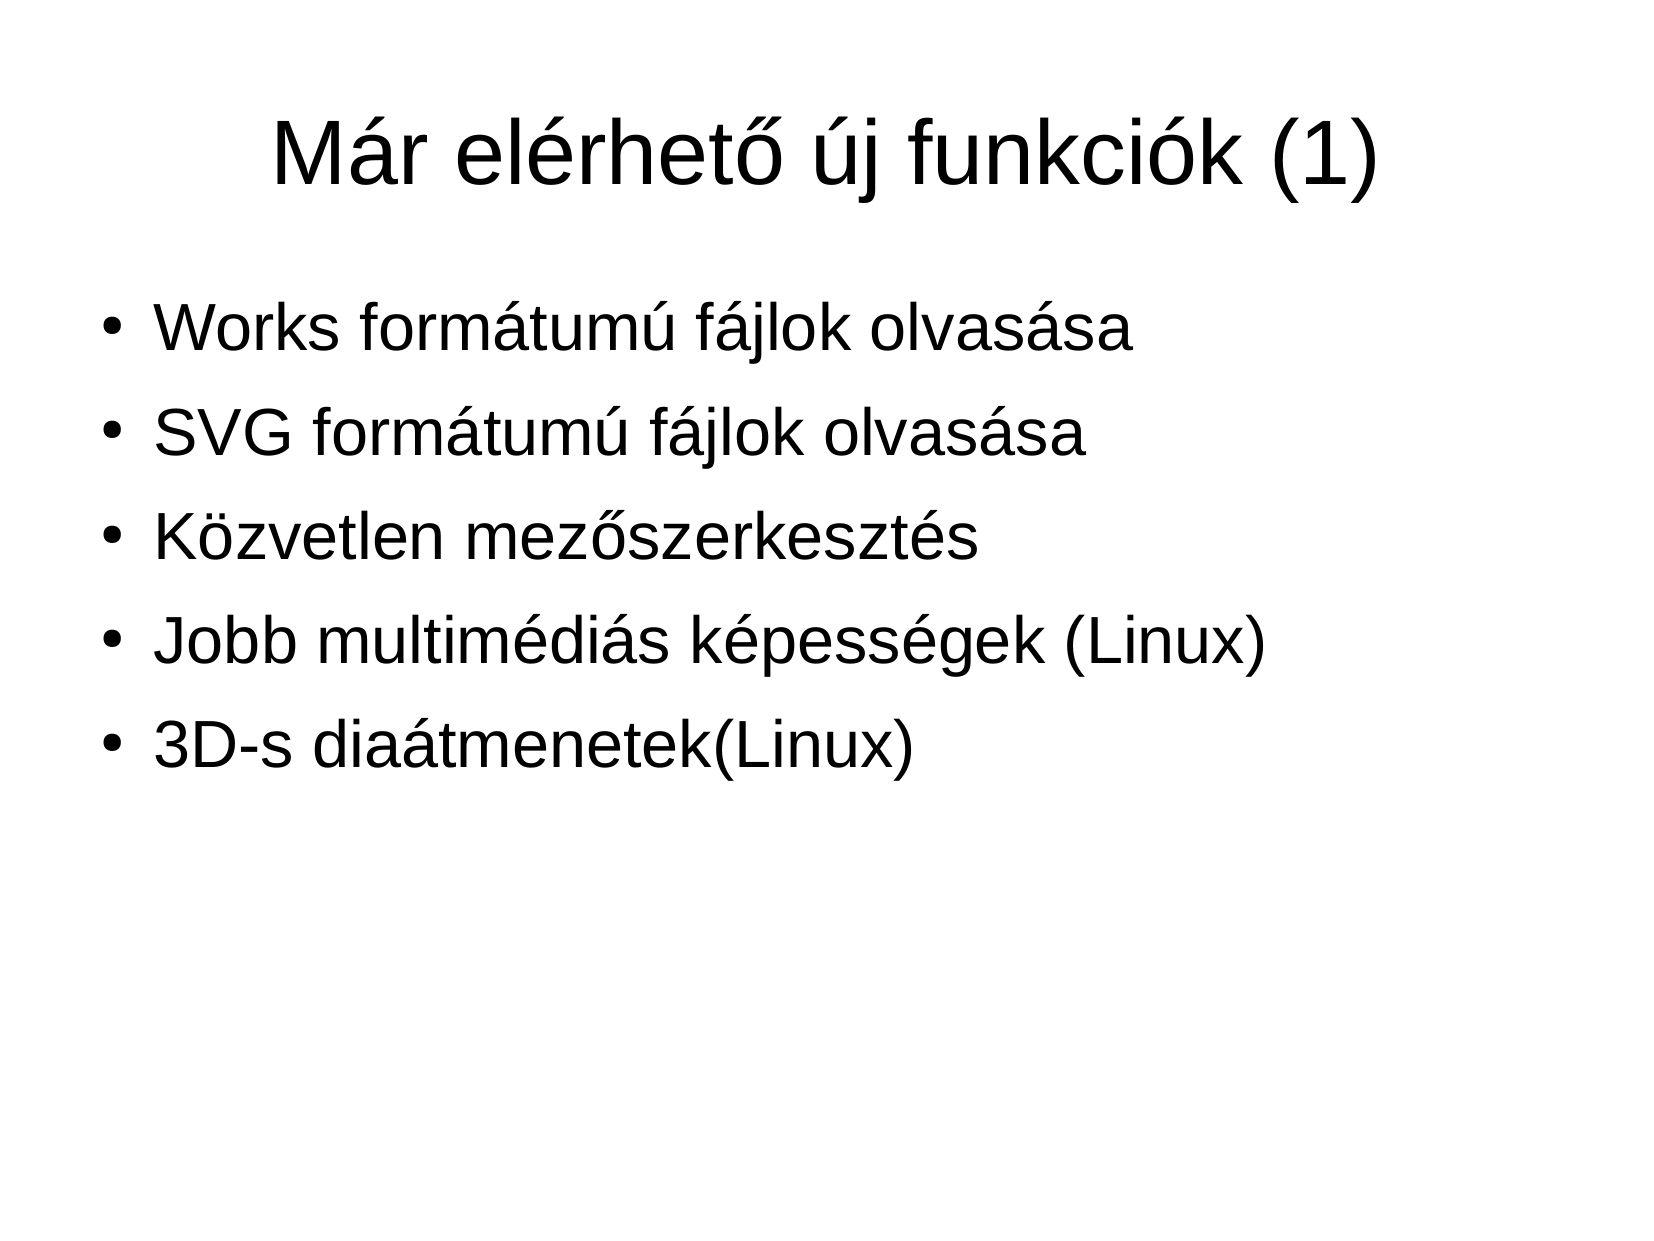

# Már elérhető új funkciók (1)
Works formátumú fájlok olvasása
SVG formátumú fájlok olvasása
Közvetlen mezőszerkesztés
Jobb multimédiás képességek (Linux)
3D-s diaátmenetek(Linux)